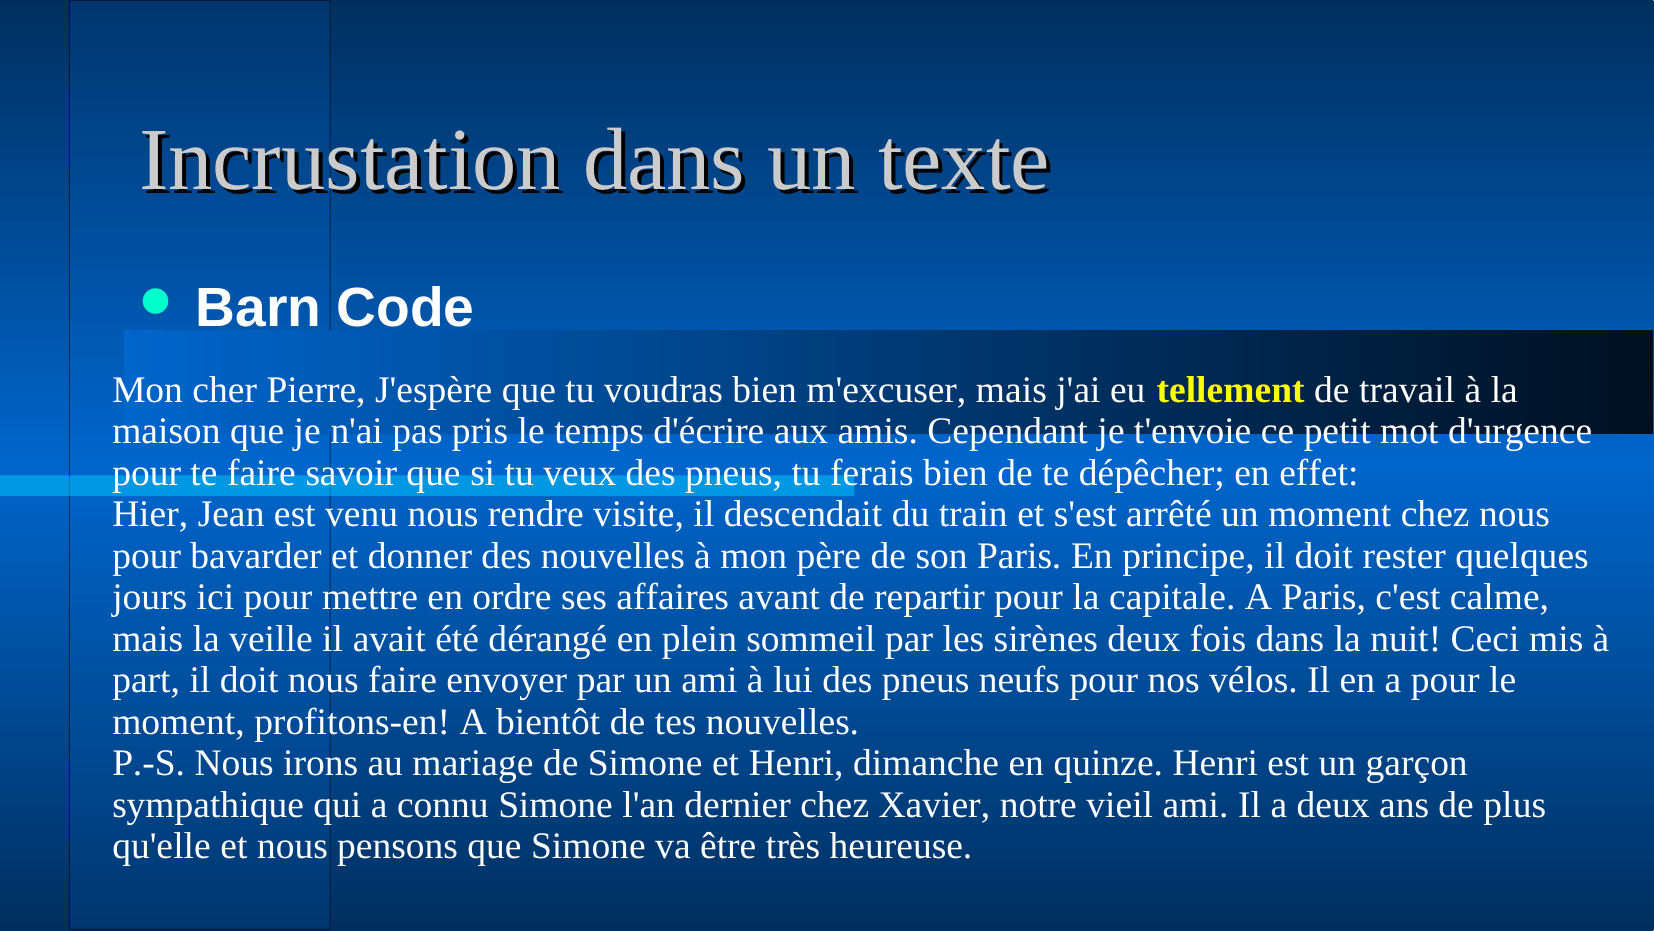

# Incrustation dans un texte
Barn Code
Mon cher Pierre, J'espère que tu voudras bien m'excuser, mais j'ai eu tellement de travail à la maison que je n'ai pas pris le temps d'écrire aux amis. Cependant je t'envoie ce petit mot d'urgence pour te faire savoir que si tu veux des pneus, tu ferais bien de te dépêcher; en effet:
Hier, Jean est venu nous rendre visite, il descendait du train et s'est arrêté un moment chez nous pour bavarder et donner des nouvelles à mon père de son Paris. En principe, il doit rester quelques jours ici pour mettre en ordre ses affaires avant de repartir pour la capitale. A Paris, c'est calme, mais la veille il avait été dérangé en plein sommeil par les sirènes deux fois dans la nuit! Ceci mis à part, il doit nous faire envoyer par un ami à lui des pneus neufs pour nos vélos. Il en a pour le moment, profitons-en! A bientôt de tes nouvelles.
P.-S. Nous irons au mariage de Simone et Henri, dimanche en quinze. Henri est un garçon sympathique qui a connu Simone l'an dernier chez Xavier, notre vieil ami. Il a deux ans de plus qu'elle et nous pensons que Simone va être très heureuse.